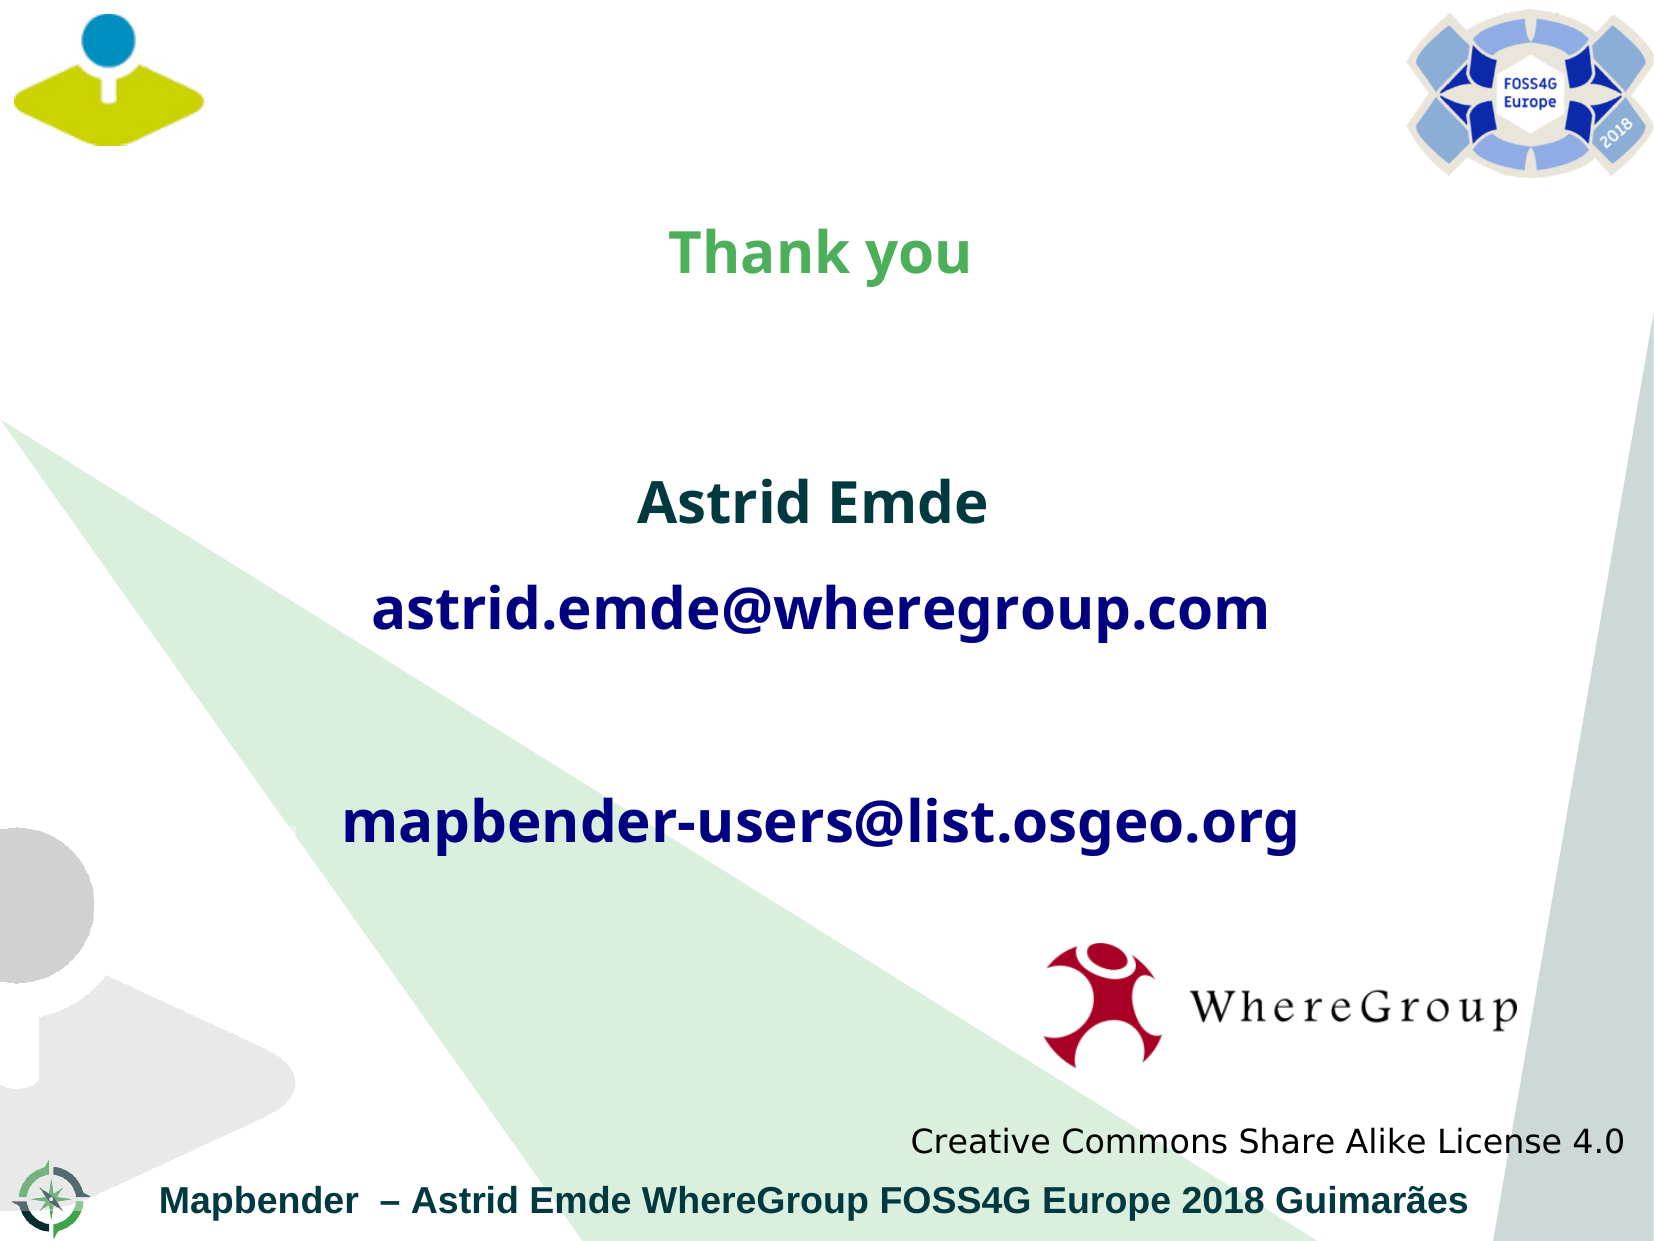

# Thank you
Astrid Emde
astrid.emde@wheregroup.com
mapbender-users@list.osgeo.org
Creative Commons Share Alike License 4.0